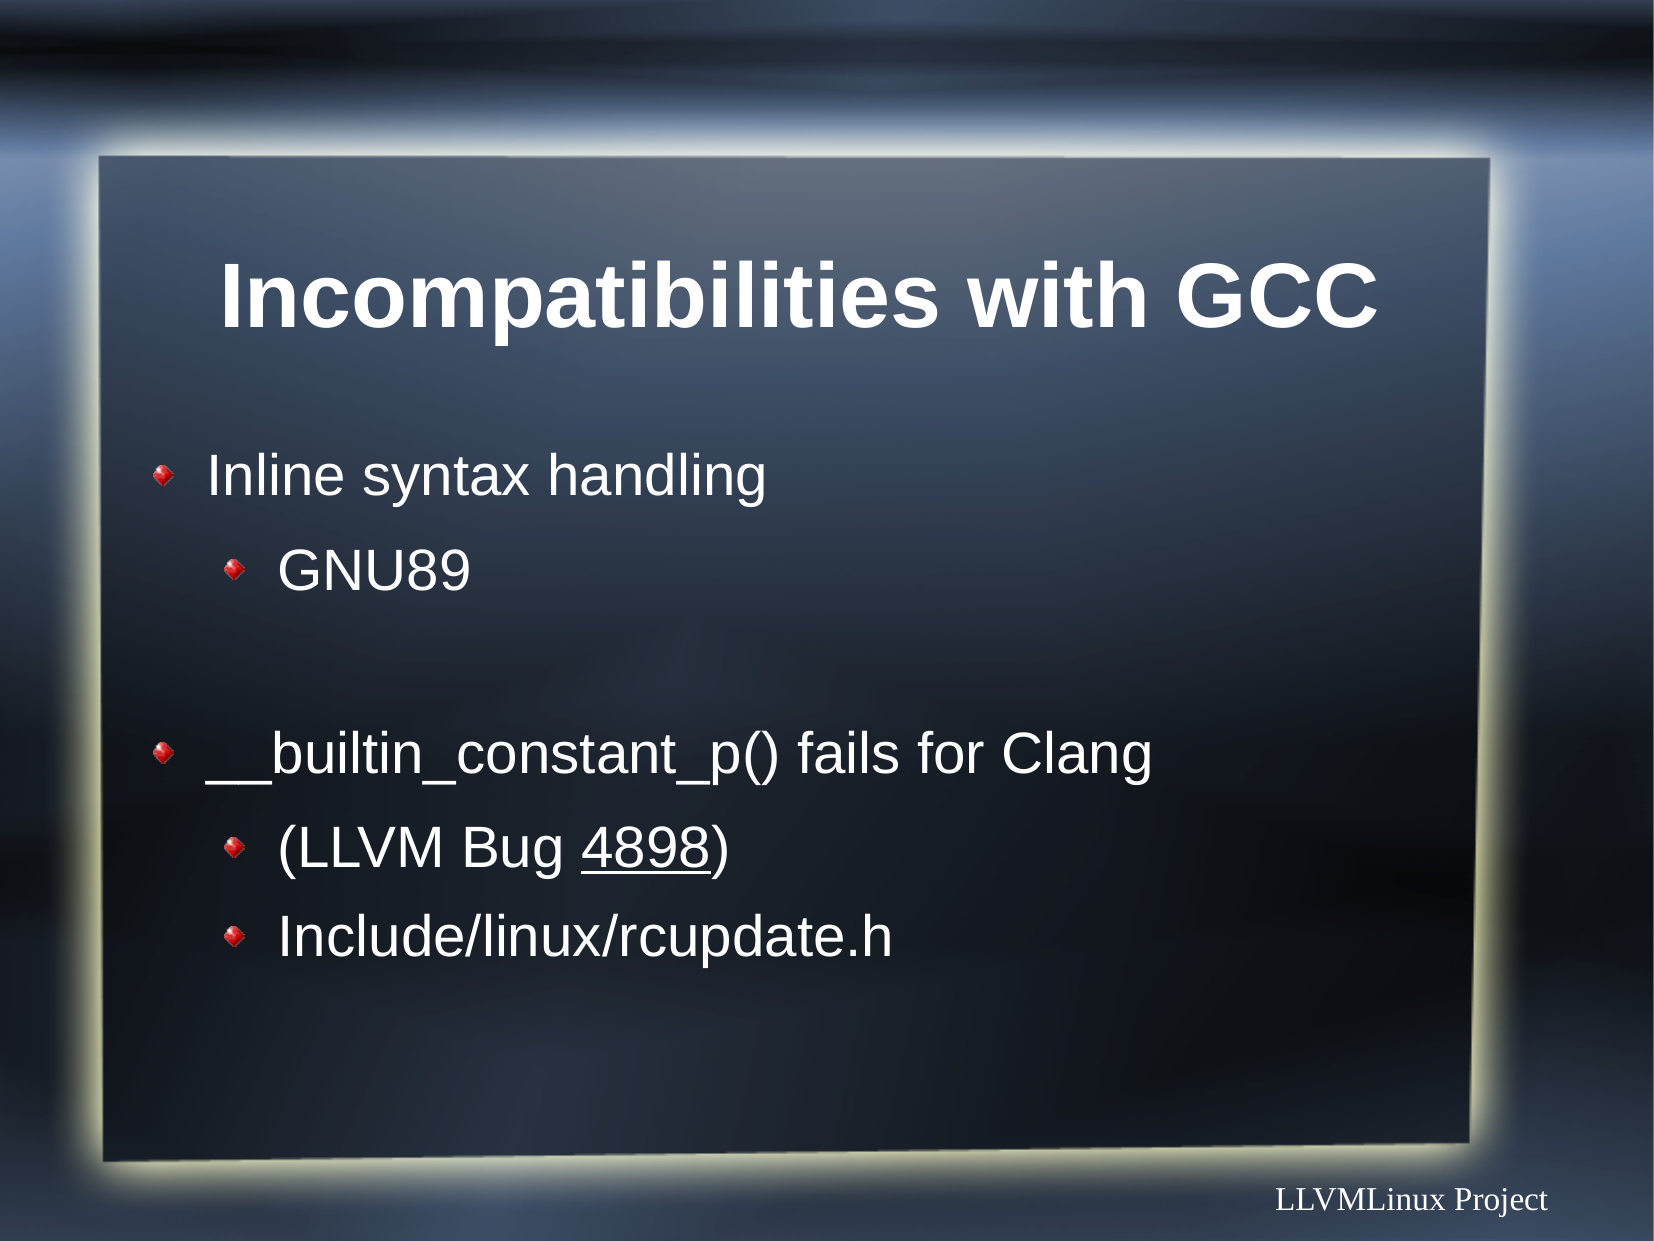

# Incompatibilities with GCC
Inline syntax handling
GNU89
__builtin_constant_p() fails for Clang
(LLVM Bug 4898)
Include/linux/rcupdate.h